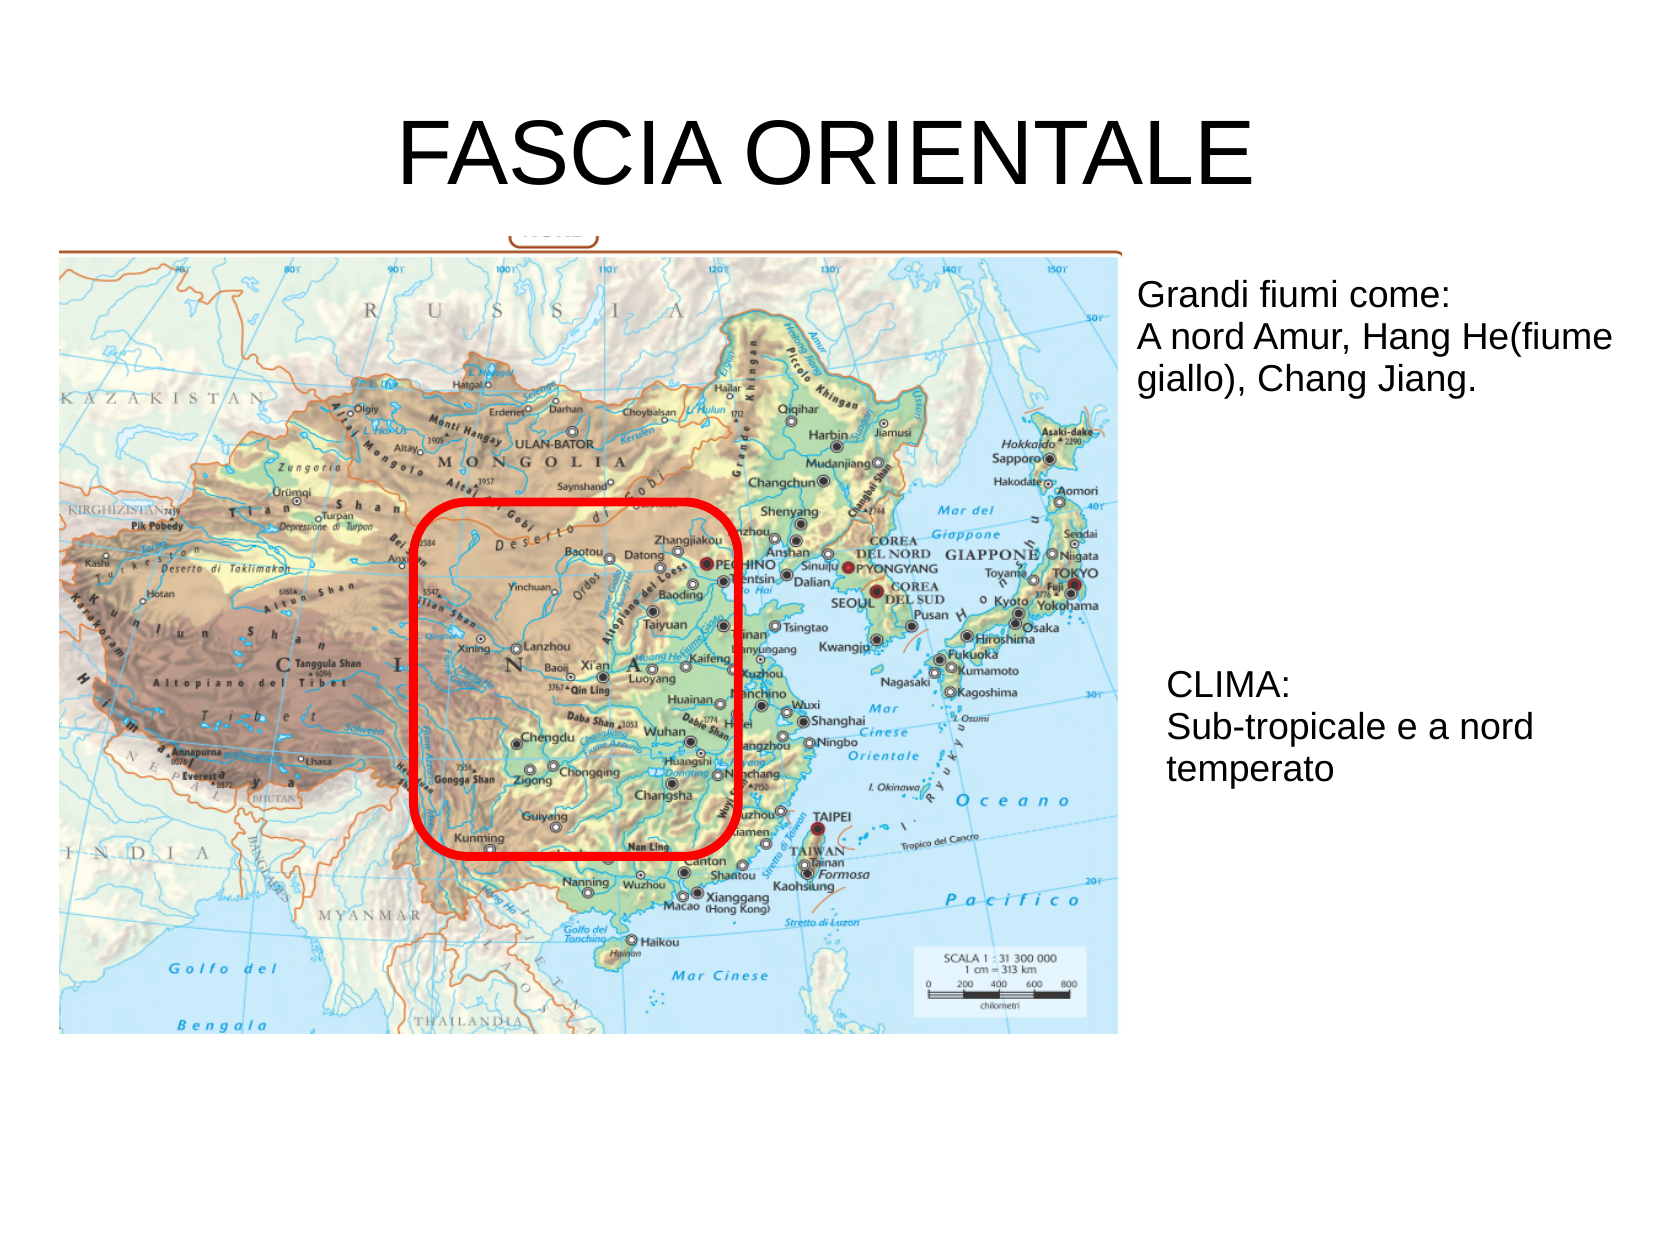

# FASCIA ORIENTALE
Grandi fiumi come:
A nord Amur, Hang He(fiume giallo), Chang Jiang.
CLIMA:
Sub-tropicale e a nord temperato